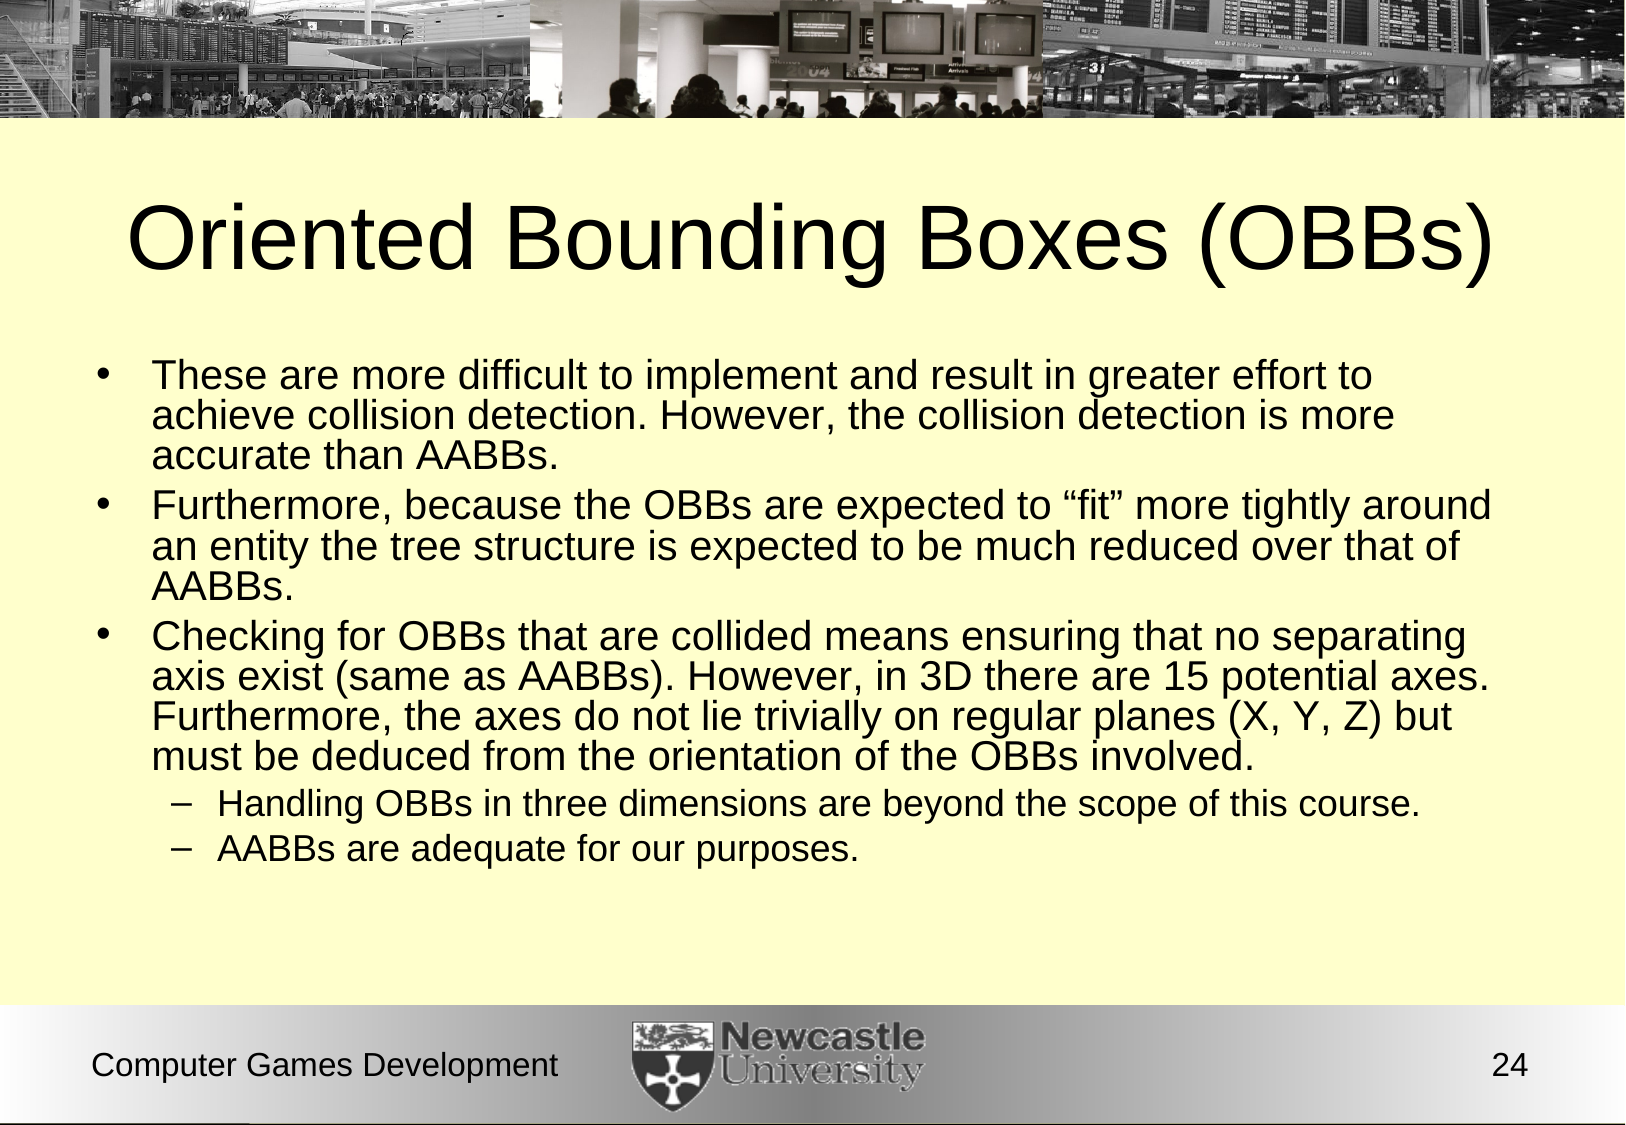

Oriented Bounding Boxes (OBBs)
These are more difficult to implement and result in greater effort to achieve collision detection. However, the collision detection is more accurate than AABBs.
Furthermore, because the OBBs are expected to “fit” more tightly around an entity the tree structure is expected to be much reduced over that of AABBs.
Checking for OBBs that are collided means ensuring that no separating axis exist (same as AABBs). However, in 3D there are 15 potential axes. Furthermore, the axes do not lie trivially on regular planes (X, Y, Z) but must be deduced from the orientation of the OBBs involved.
Handling OBBs in three dimensions are beyond the scope of this course.
AABBs are adequate for our purposes.
Computer Games Development